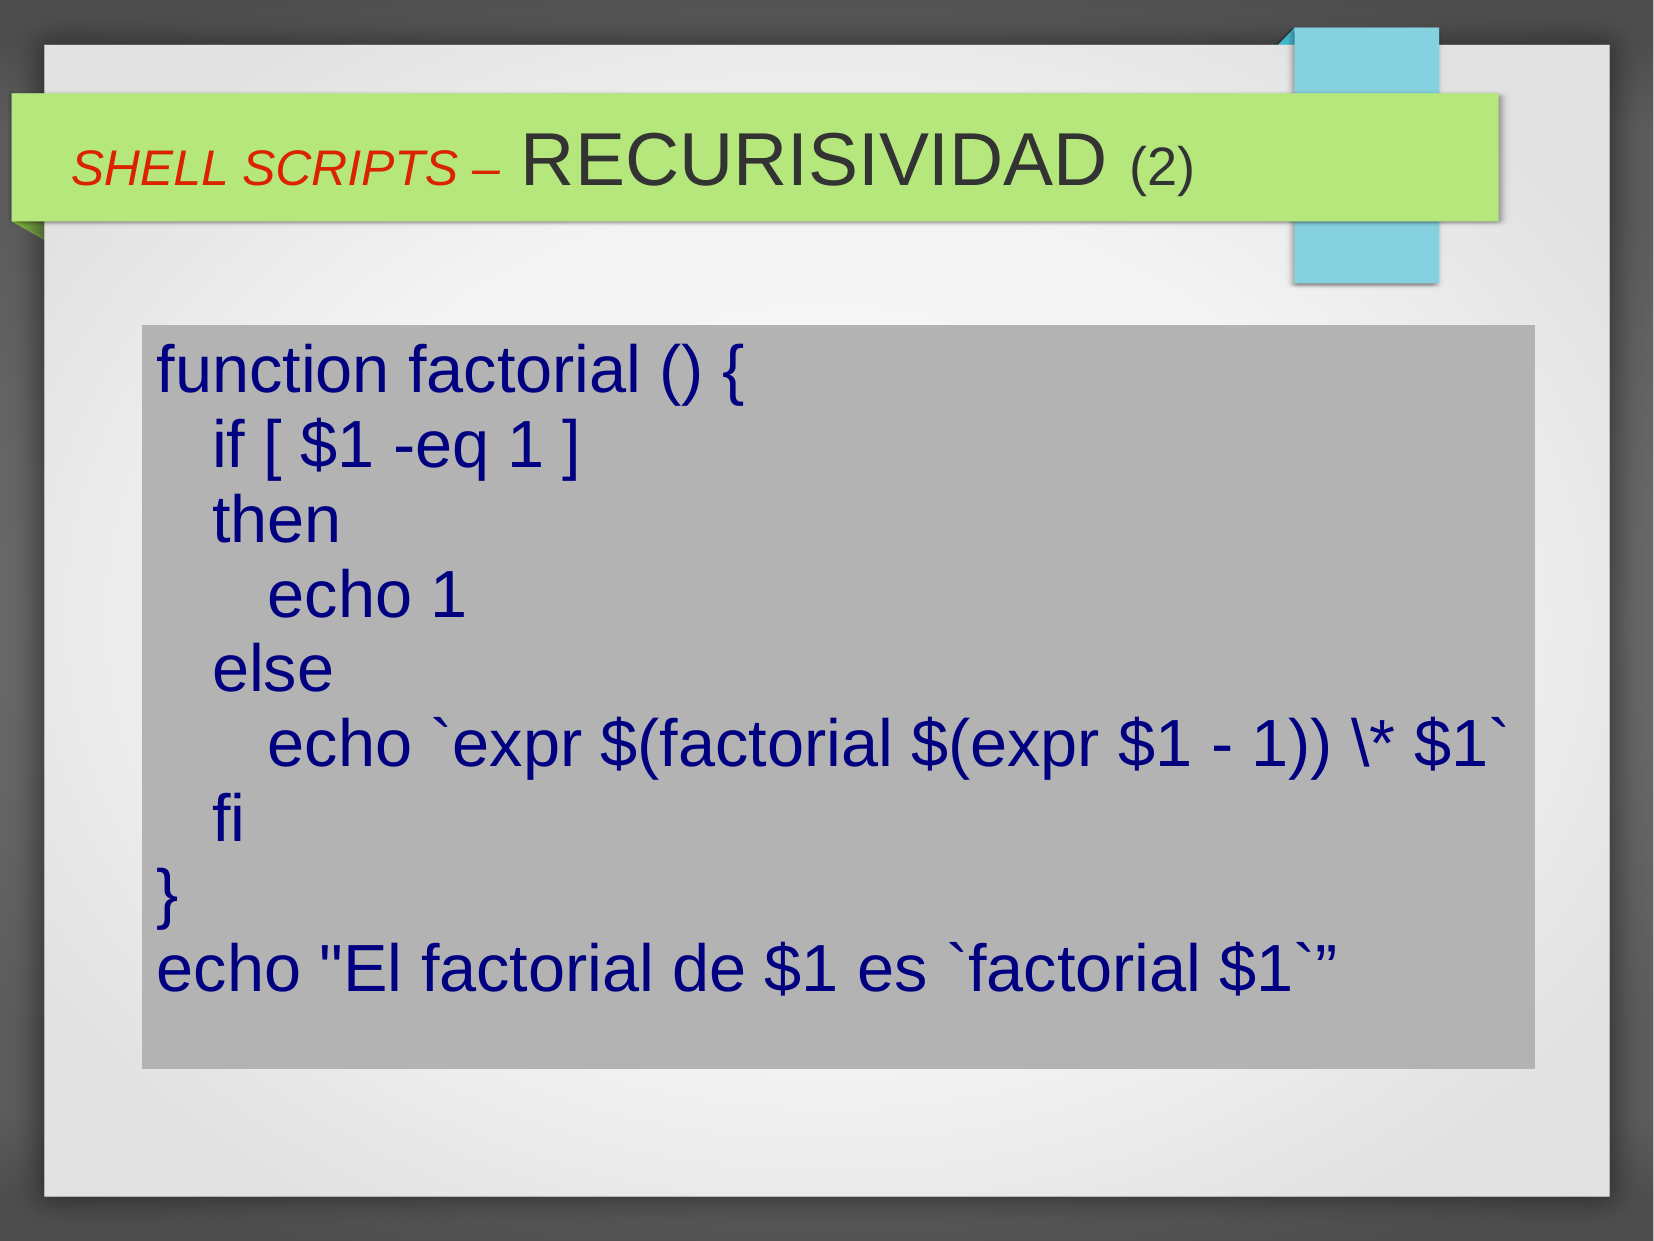

# SHELL SCRIPTS – RECURISIVIDAD (2)
| function factorial () { if [ $1 -eq 1 ] then echo 1 else echo `expr $(factorial $(expr $1 - 1)) \\* $1` fi } echo "El factorial de $1 es `factorial $1`” |
| --- |